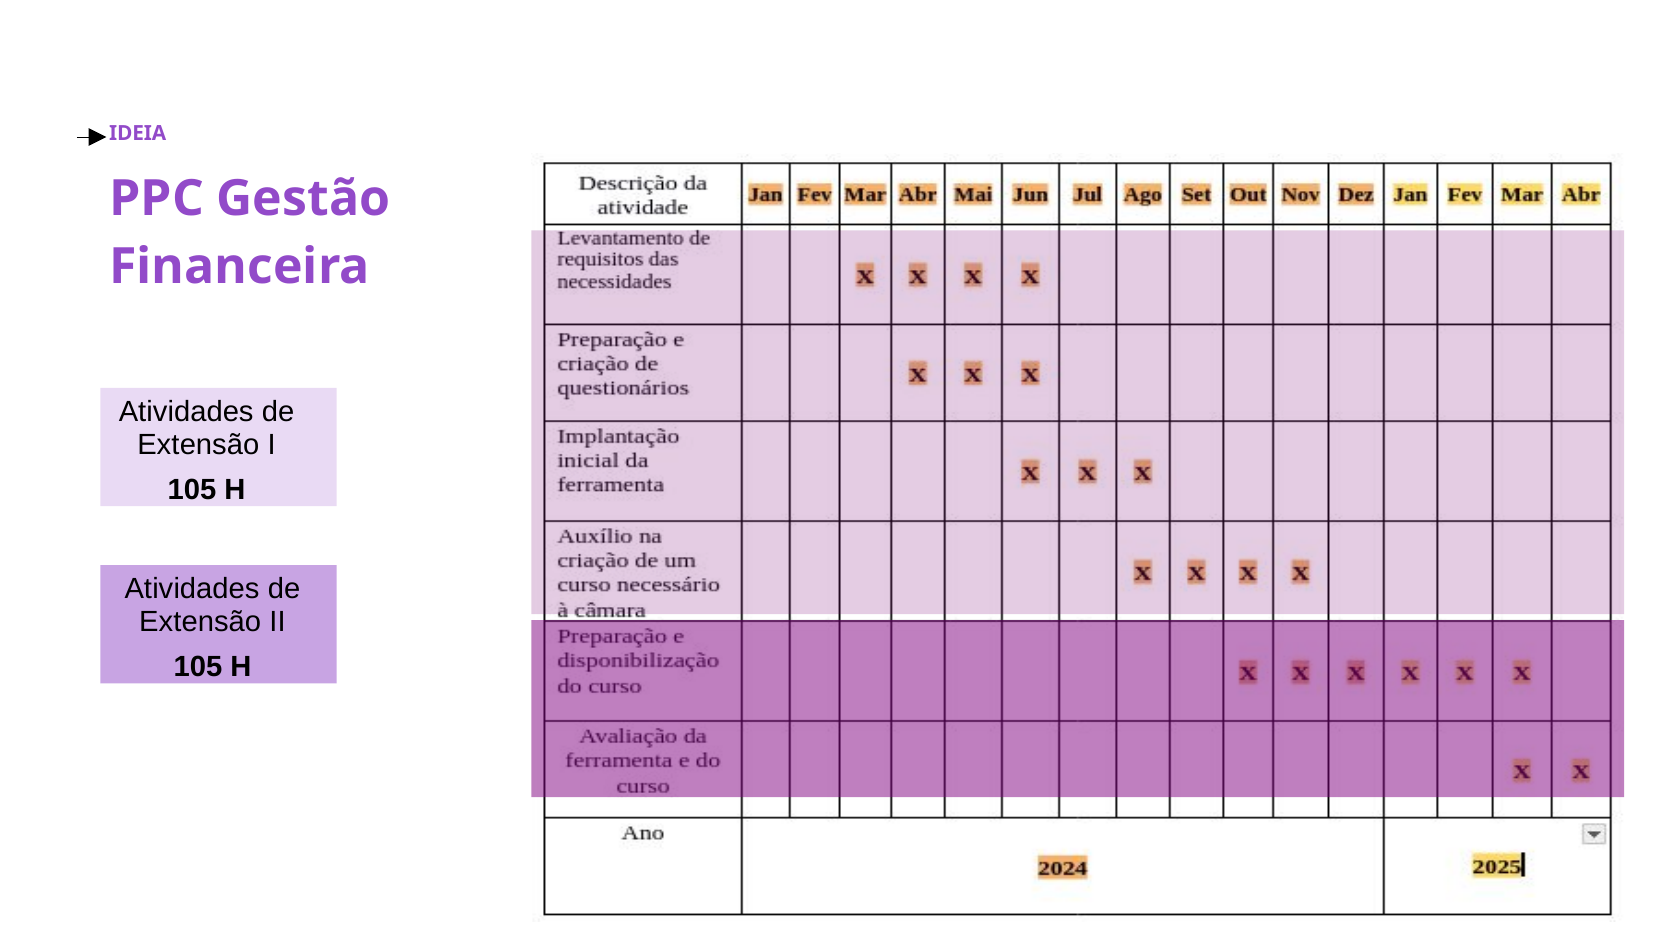

IDEIA
PPC Gestão Financeira
Atividades de Extensão I
105 H
Atividades de Extensão II
105 H